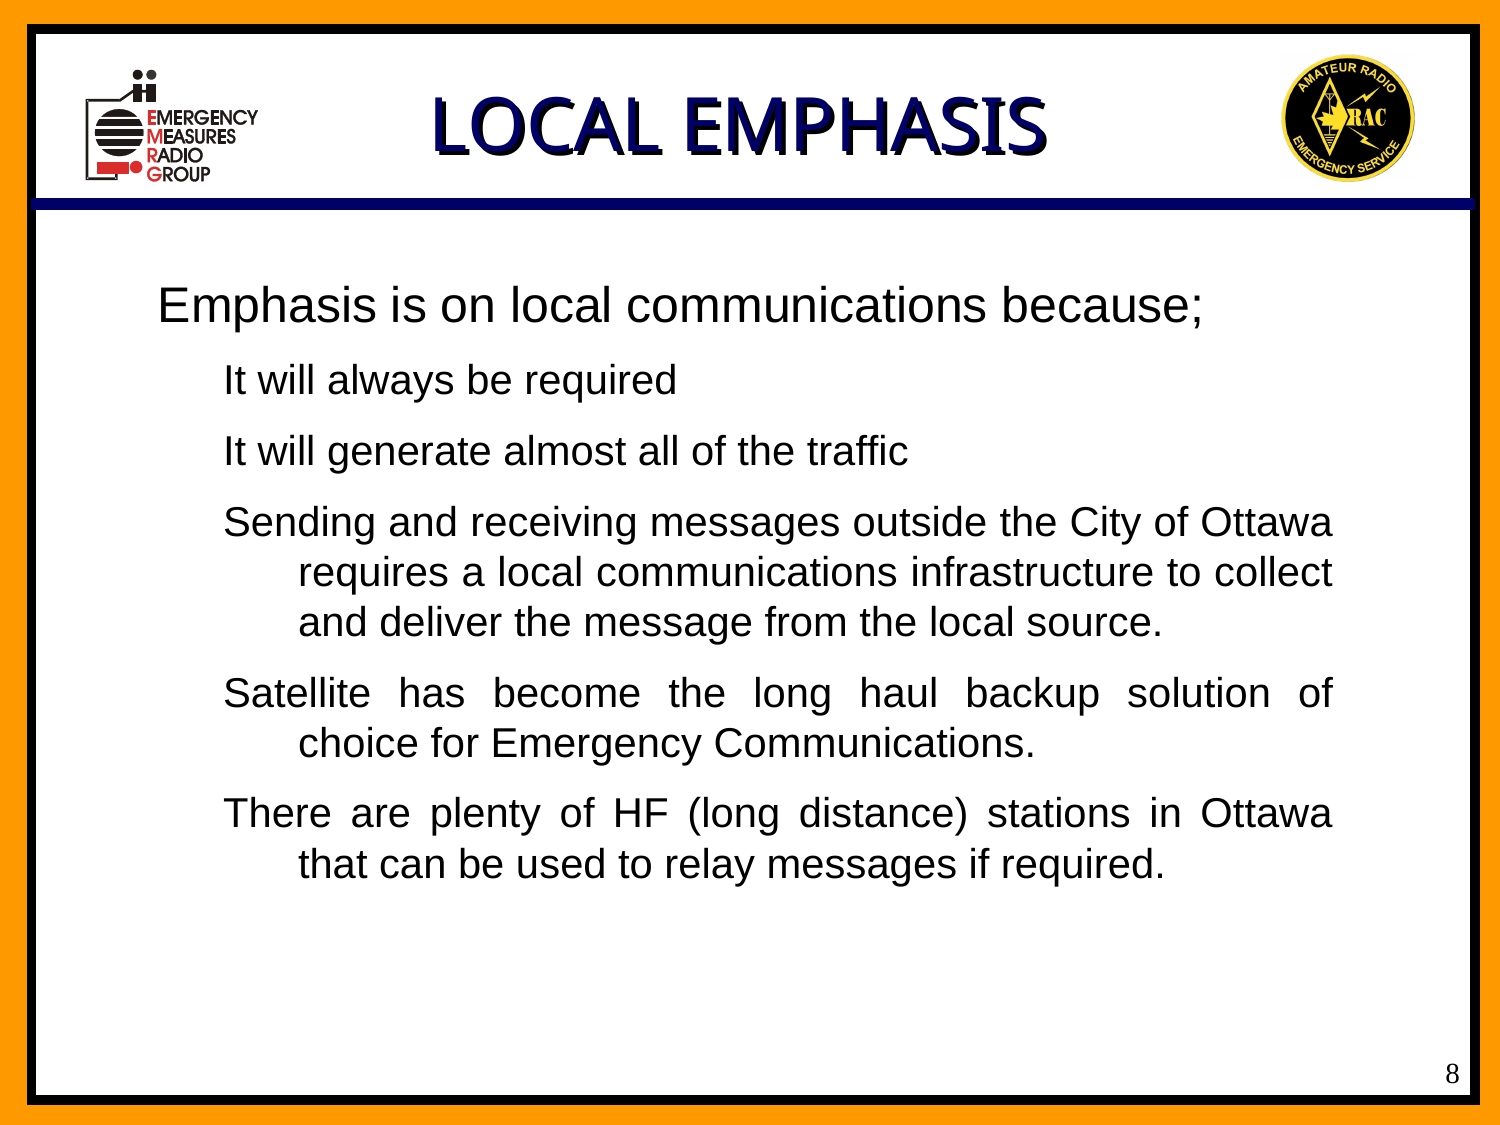

LOCAL EMPHASIS
Emphasis is on local communications because;
It will always be required
It will generate almost all of the traffic
Sending and receiving messages outside the City of Ottawa requires a local communications infrastructure to collect and deliver the message from the local source.
Satellite has become the long haul backup solution of choice for Emergency Communications.
There are plenty of HF (long distance) stations in Ottawa that can be used to relay messages if required.
8